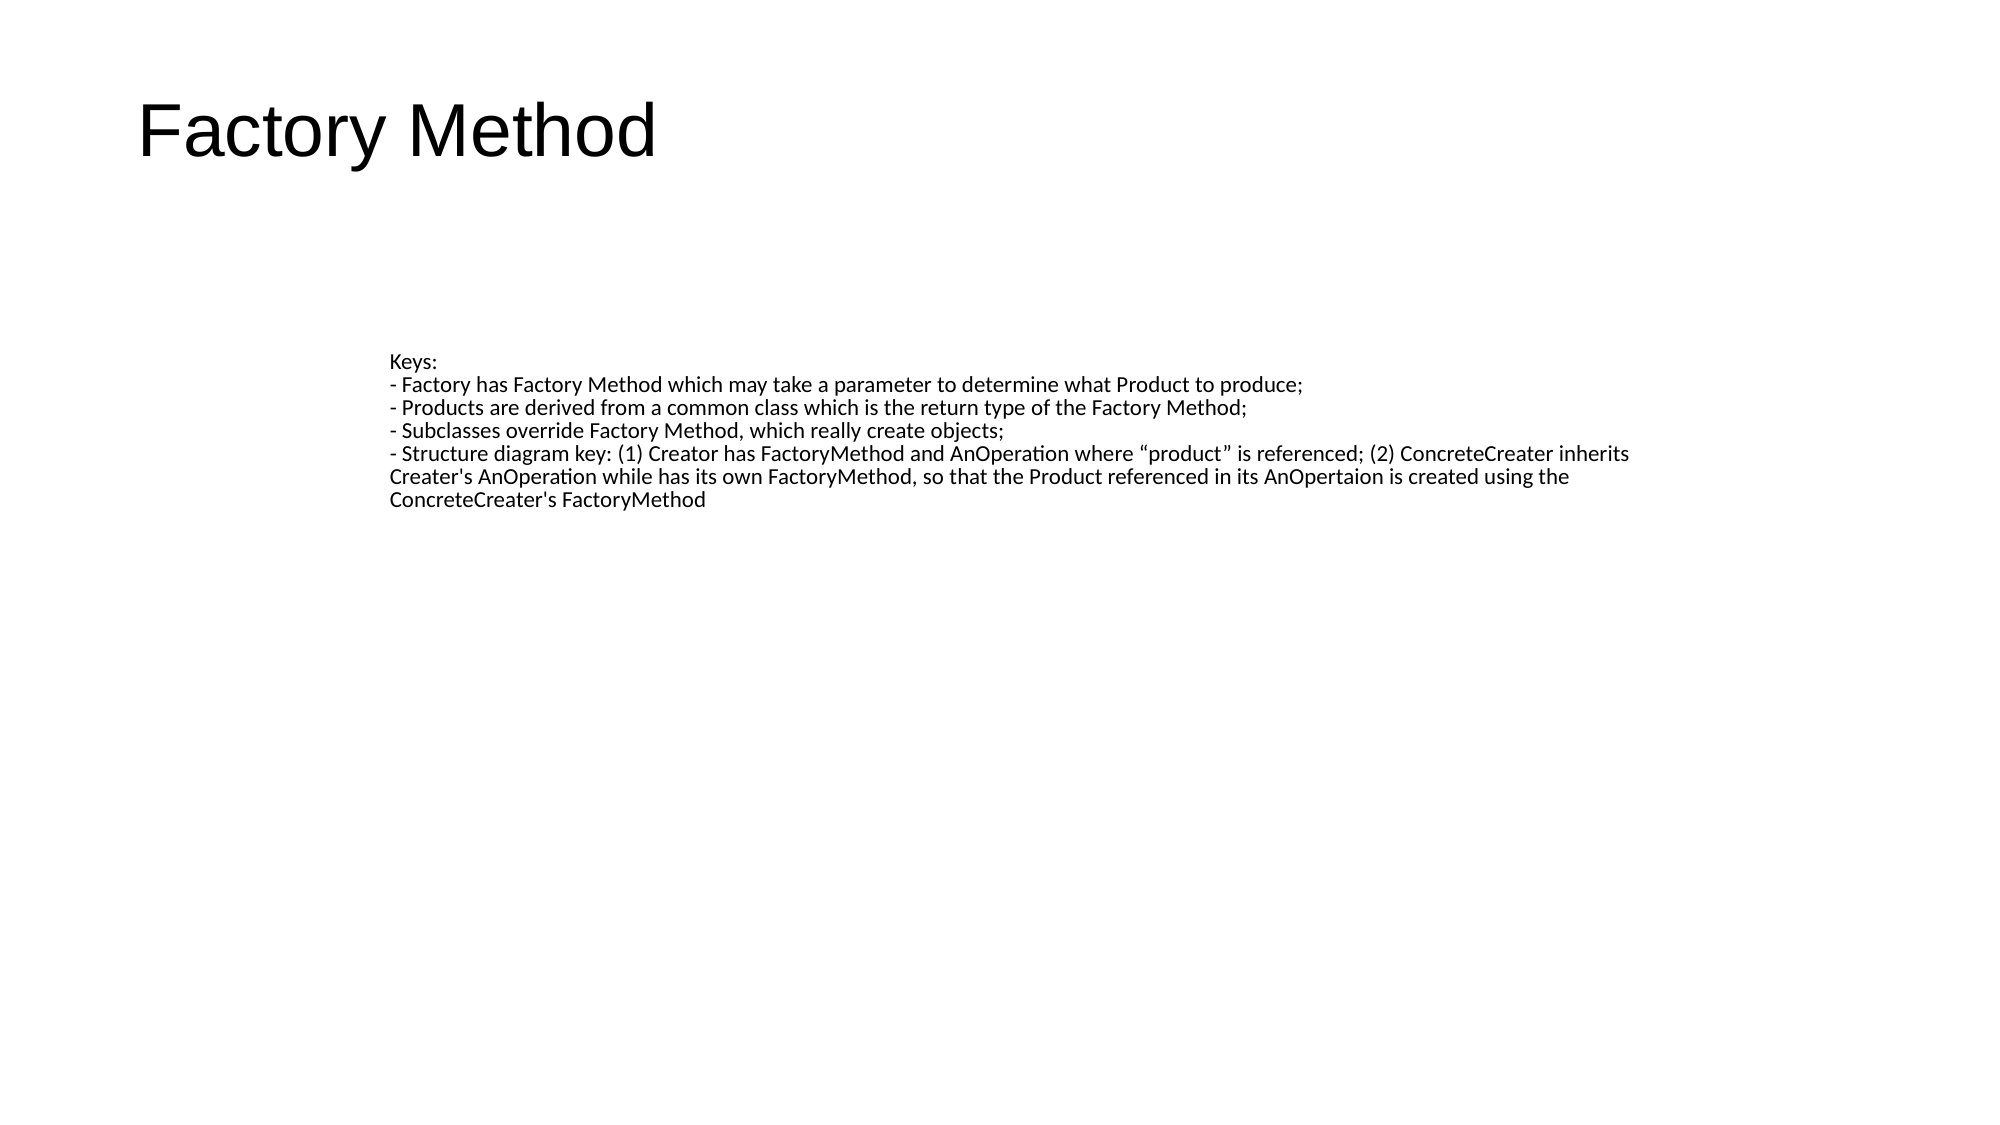

# Factory Method
Keys:
- Factory has Factory Method which may take a parameter to determine what Product to produce;
- Products are derived from a common class which is the return type of the Factory Method;
- Subclasses override Factory Method, which really create objects;
- Structure diagram key: (1) Creator has FactoryMethod and AnOperation where “product” is referenced; (2) ConcreteCreater inherits Creater's AnOperation while has its own FactoryMethod, so that the Product referenced in its AnOpertaion is created using the ConcreteCreater's FactoryMethod